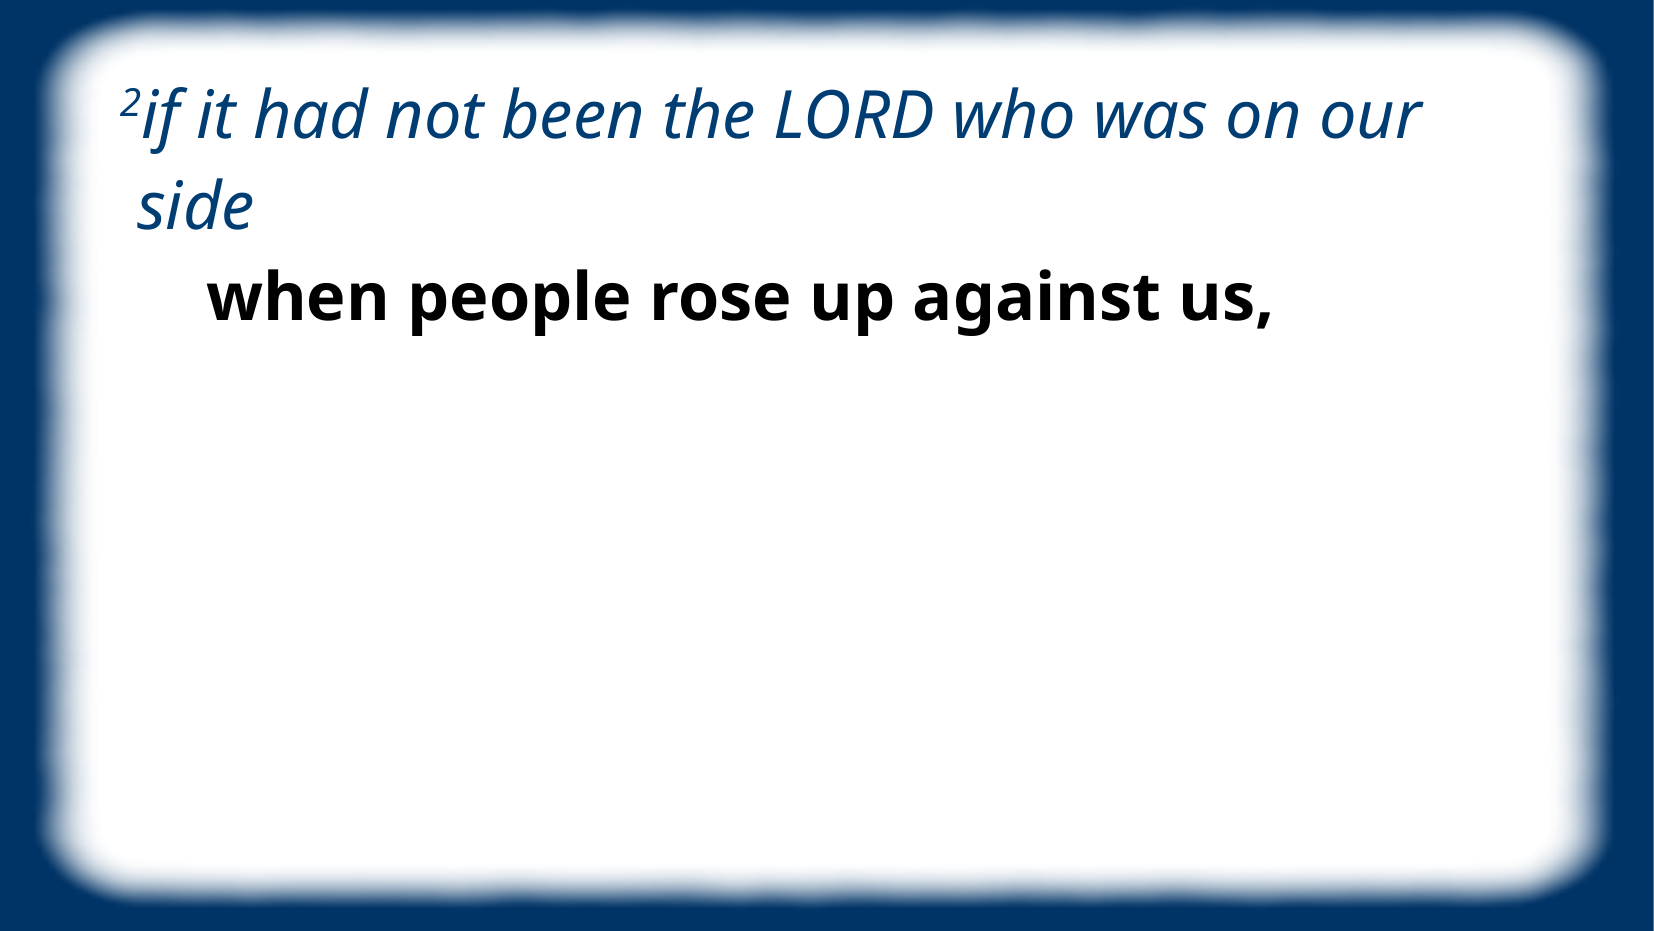

2if it had not been the LORD who was on our
 side
 when people rose up against us,